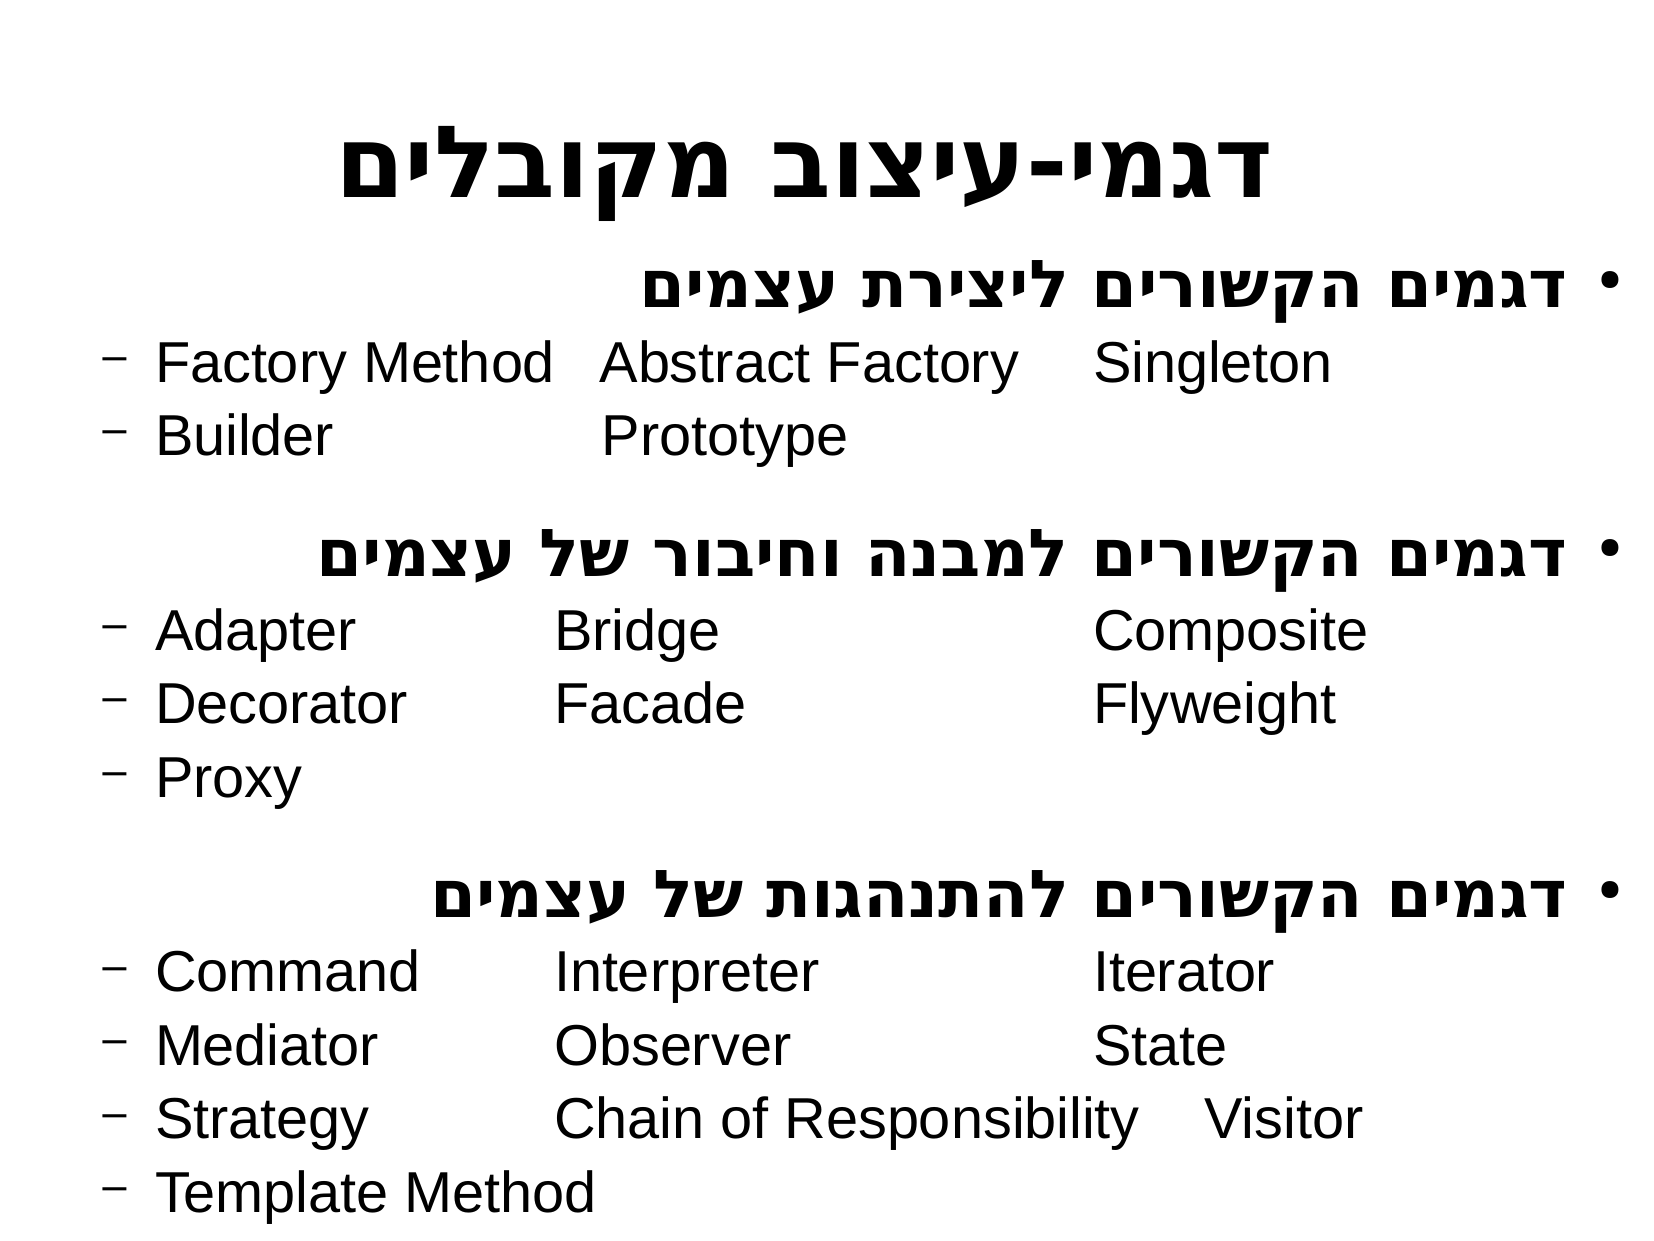

# דגמי-עיצוב מקובלים
דגמים הקשורים ליצירת עצמים
Factory Method Abstract Factory	Singleton
Builder	 Prototype
דגמים הקשורים למבנה וחיבור של עצמים
Adapter	Bridge	Composite
Decorator	Facade	Flyweight
Proxy
דגמים הקשורים להתנהגות של עצמים
Command	Interpreter	Iterator
Mediator	Observer	State
Strategy	Chain of Responsibility	Visitor
Template Method